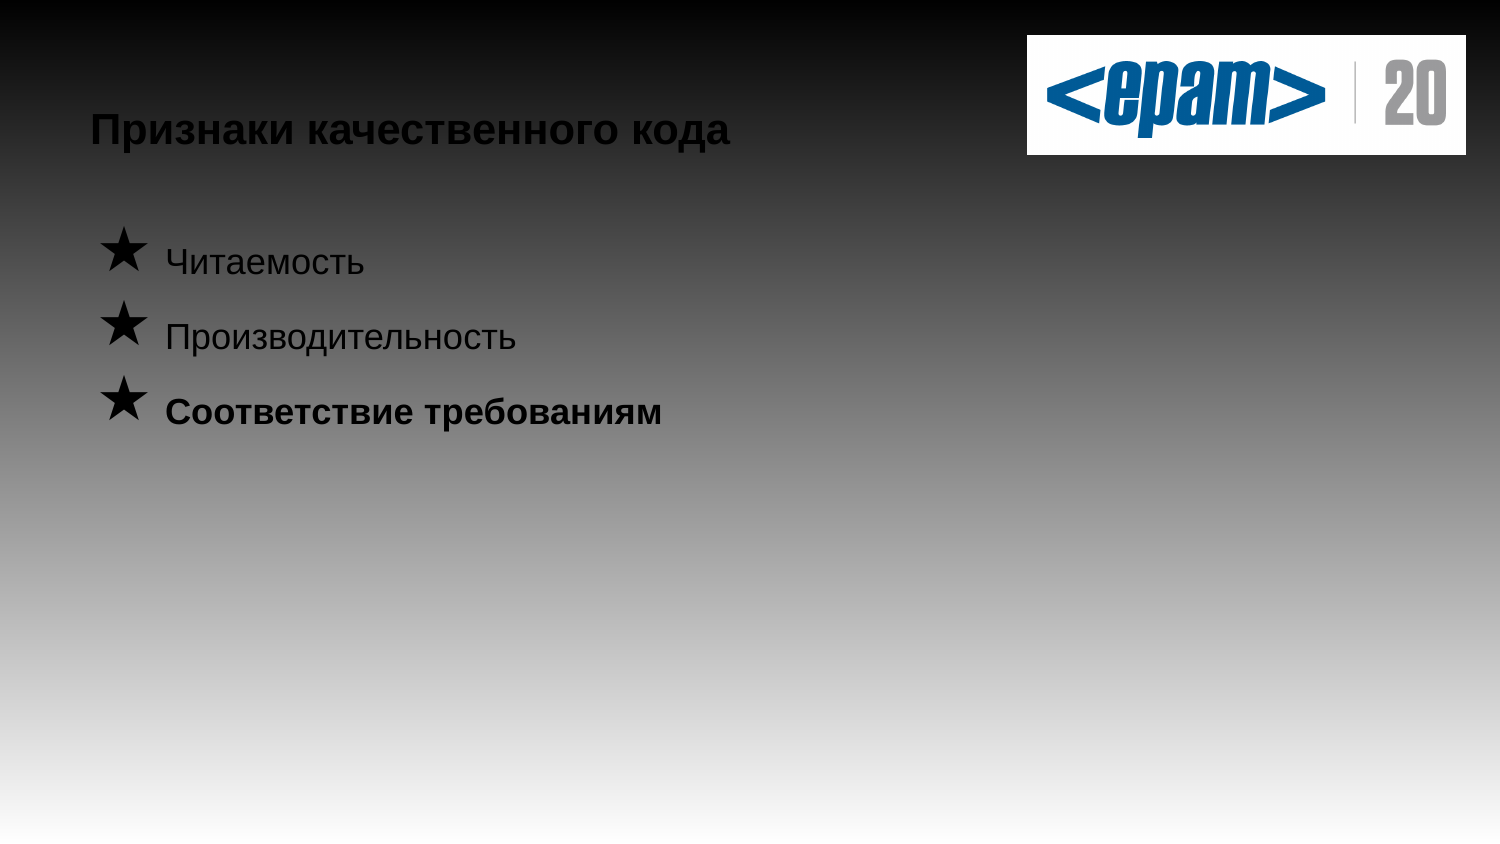

# Признаки качественного кода
Читаемость
Производительность
Соответствие требованиям